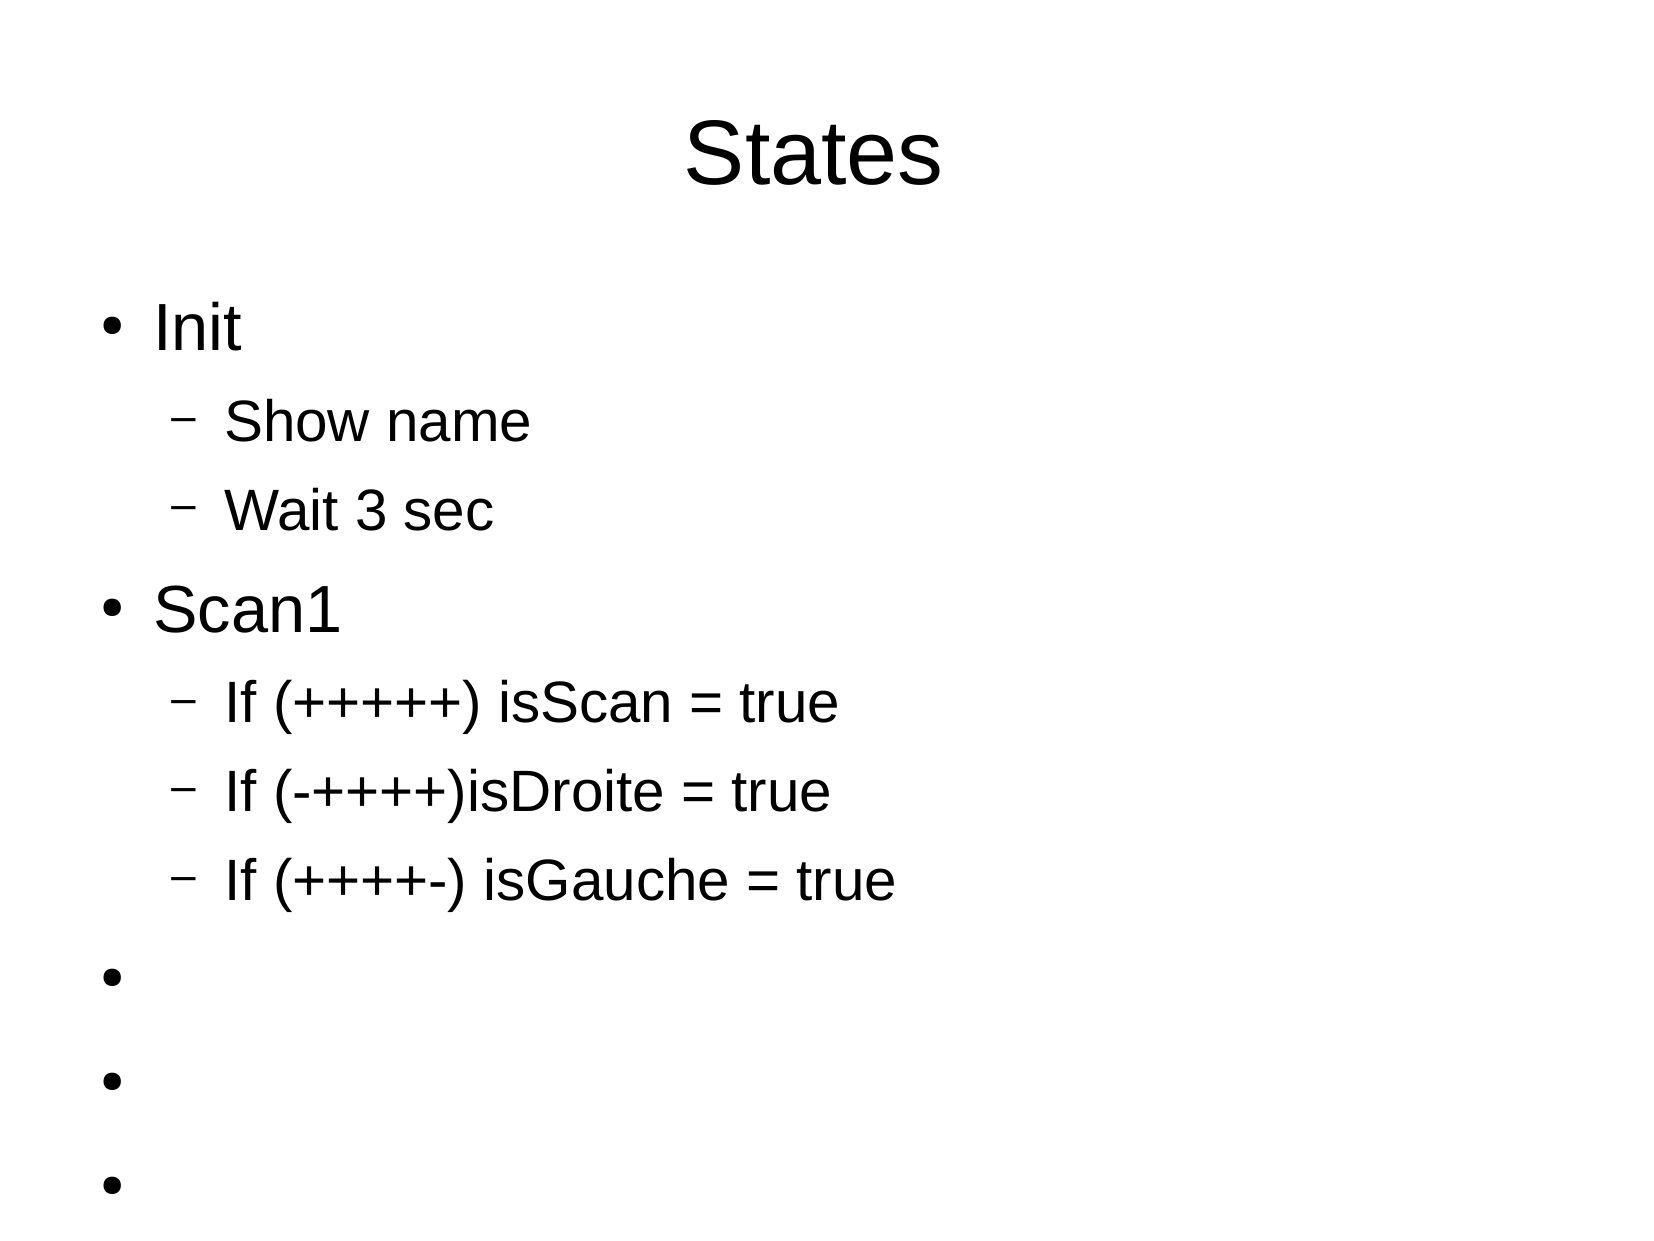

# States
Init
Show name
Wait 3 sec
Scan1
If (+++++) isScan = true
If (-++++)isDroite = true
If (++++-) isGauche = true